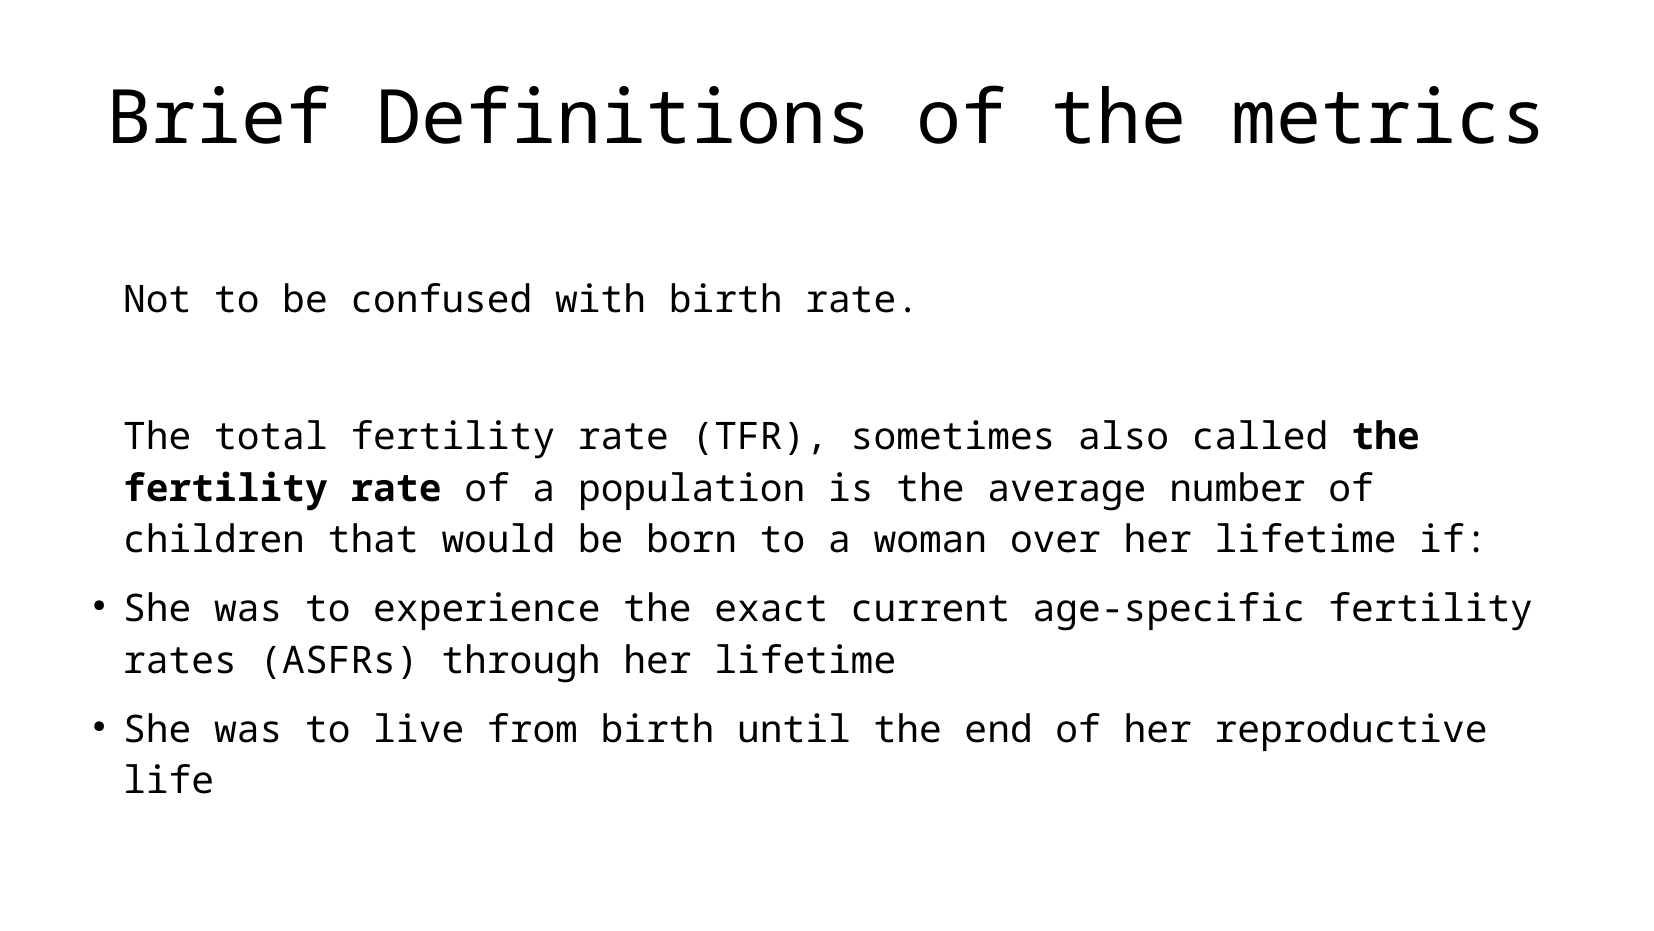

Brief Definitions of the metrics
# Not to be confused with birth rate.
The total fertility rate (TFR), sometimes also called the fertility rate of a population is the average number of children that would be born to a woman over her lifetime if:
She was to experience the exact current age-specific fertility rates (ASFRs) through her lifetime
She was to live from birth until the end of her reproductive life